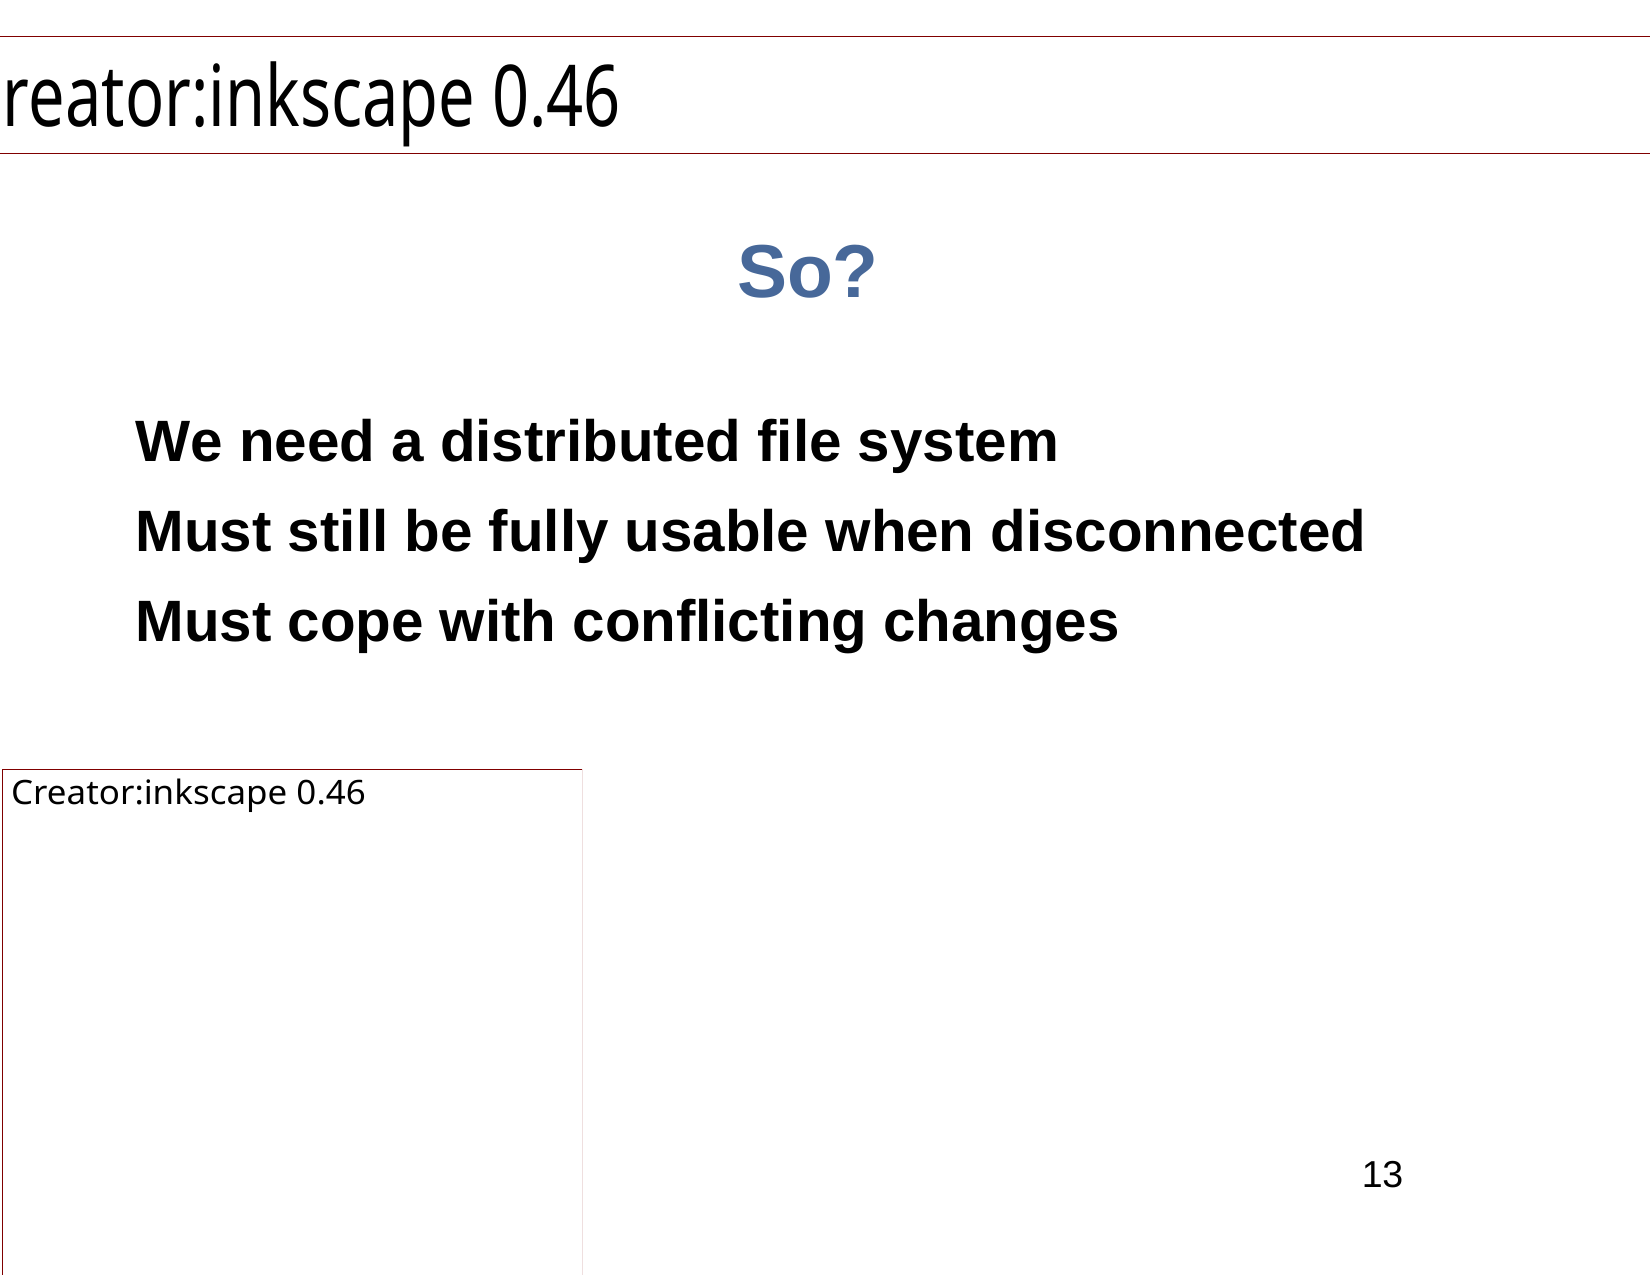

# So?
We need a distributed file system
Must still be fully usable when disconnected
Must cope with conflicting changes